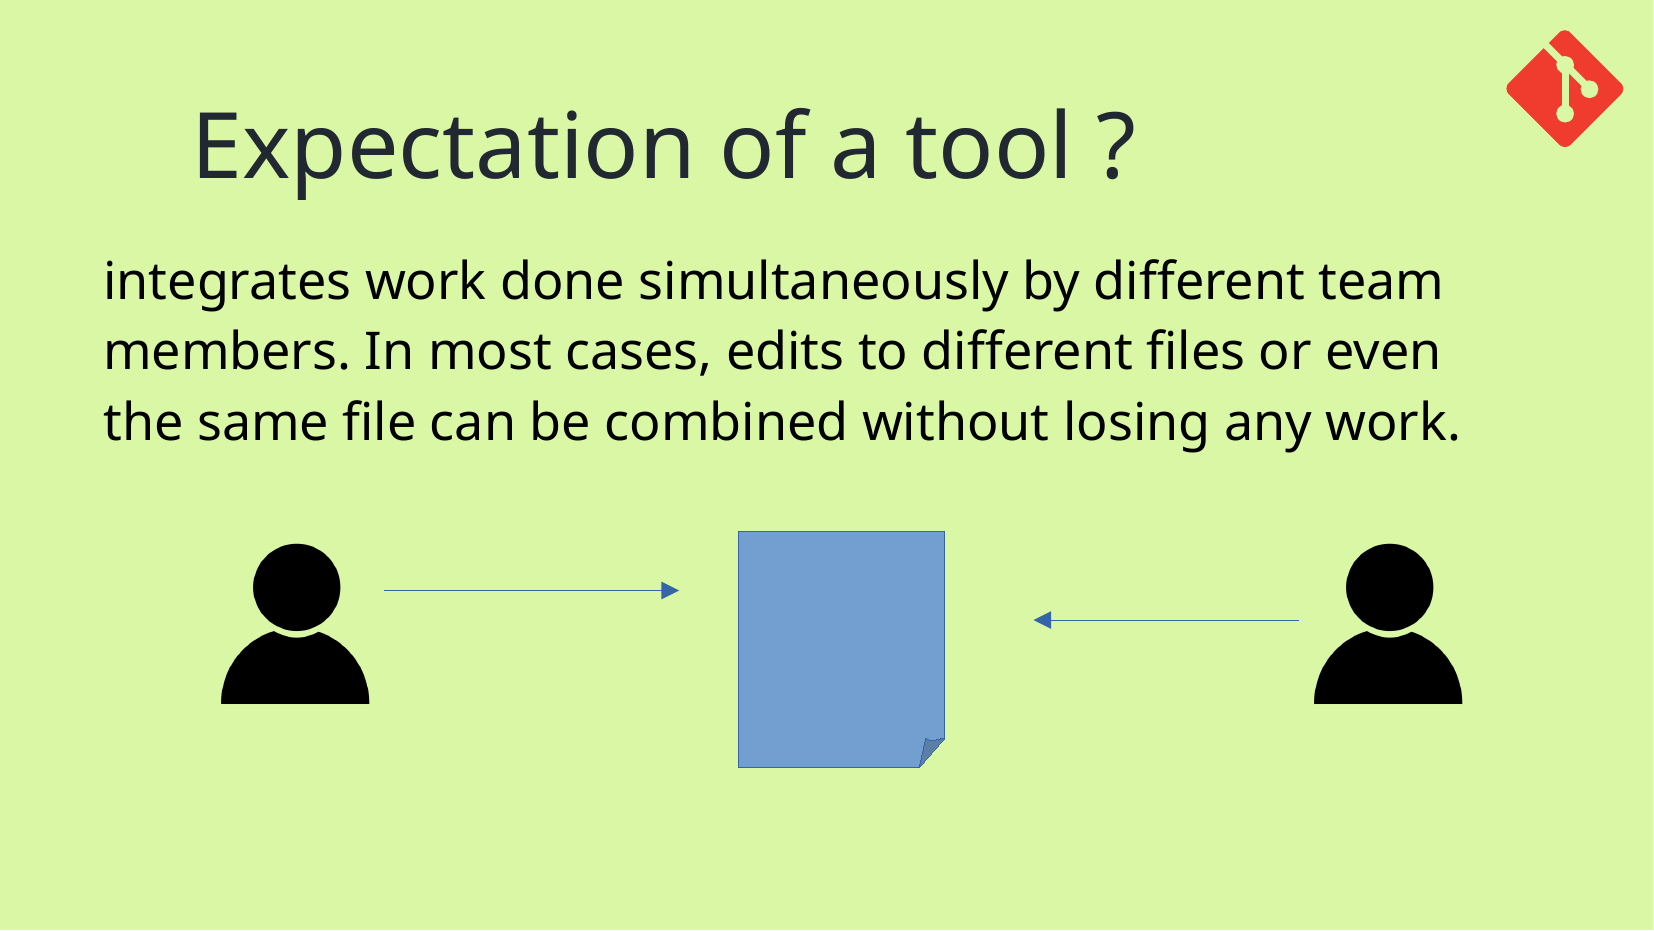

# Expectation of a tool ?
integrates work done simultaneously by different team members. In most cases, edits to different files or even the same file can be combined without losing any work.